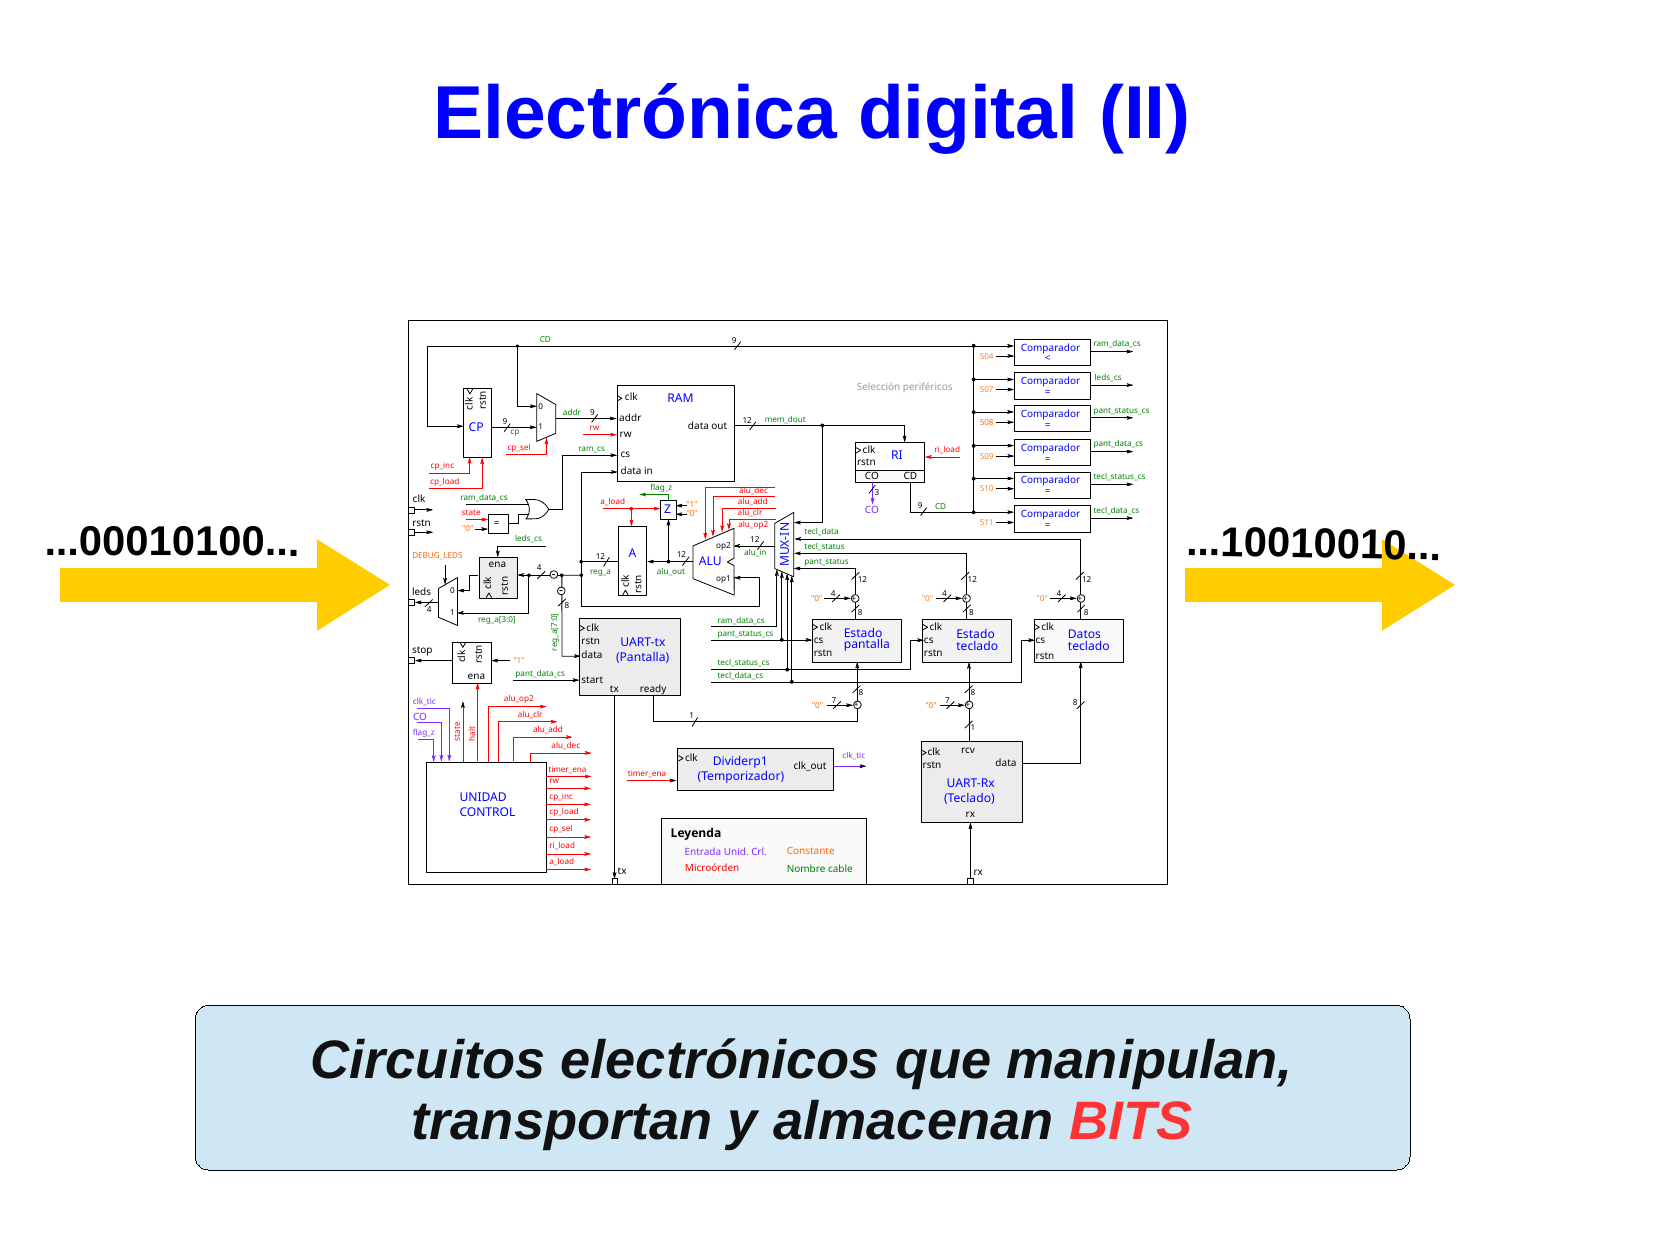

Electrónica digital (II)
...00010100...
...10010010...
Circuitos electrónicos que manipulan, transportan y almacenan BITS